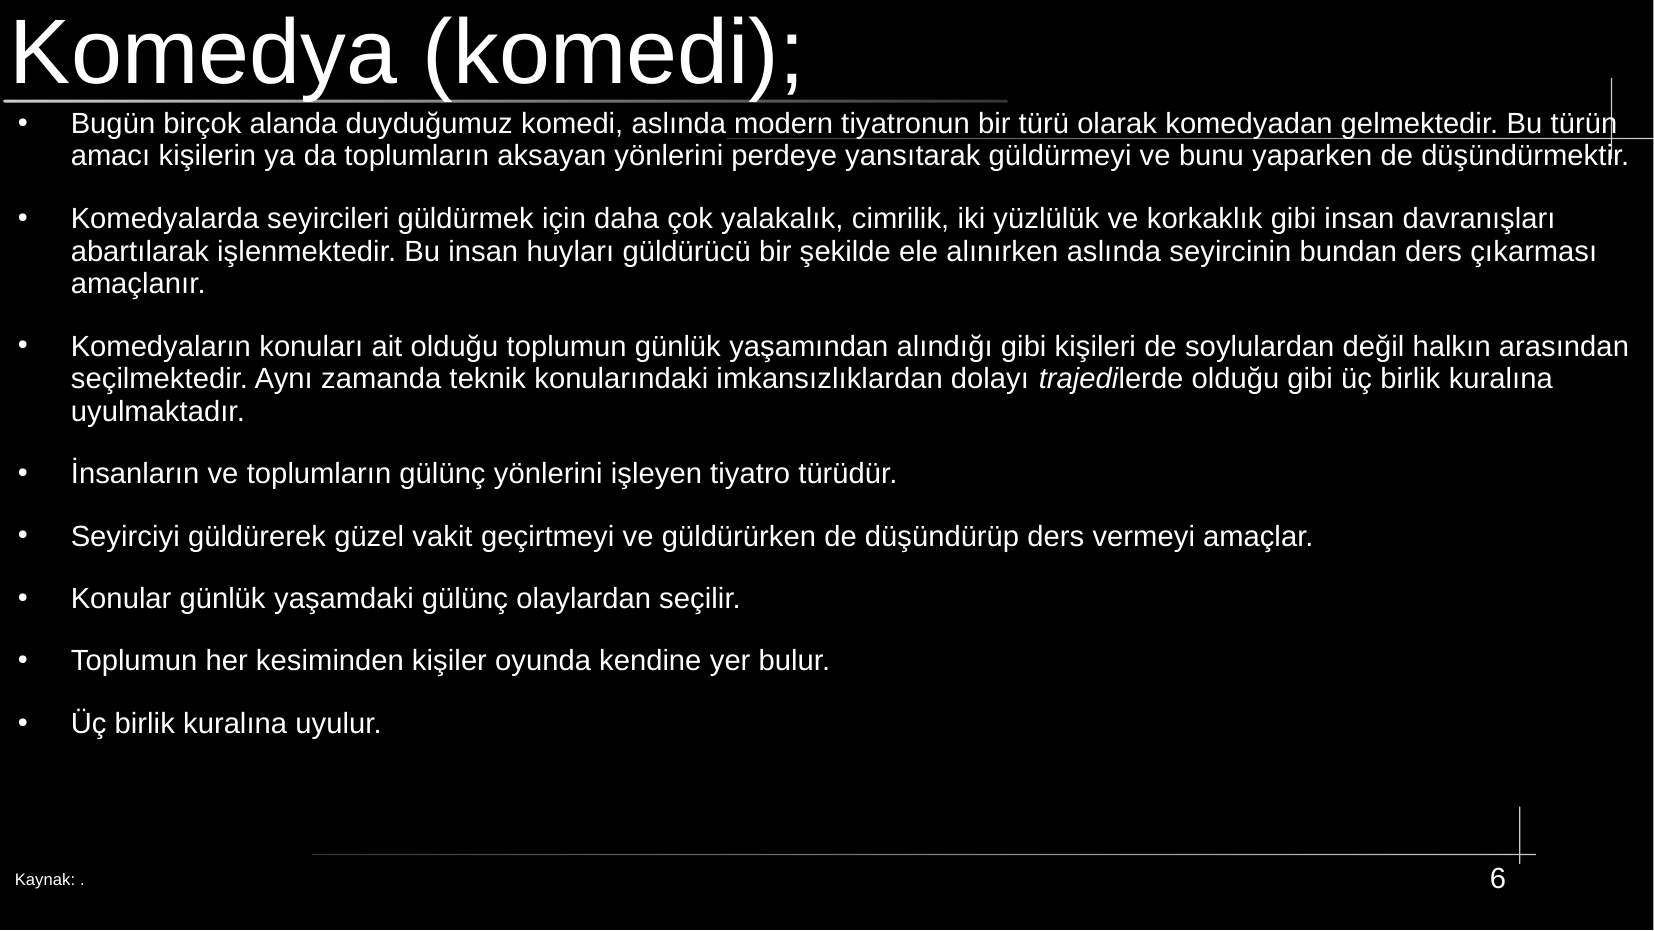

# Komedya (komedi);
Bugün birçok alanda duyduğumuz komedi, aslında modern tiyatronun bir türü olarak komedyadan gelmektedir. Bu türün amacı kişilerin ya da toplumların aksayan yönlerini perdeye yansıtarak güldürmeyi ve bunu yaparken de düşündürmektir.
Komedyalarda seyircileri güldürmek için daha çok yalakalık, cimrilik, iki yüzlülük ve korkaklık gibi insan davranışları abartılarak işlenmektedir. Bu insan huyları güldürücü bir şekilde ele alınırken aslında seyircinin bundan ders çıkarması amaçlanır.
Komedyaların konuları ait olduğu toplumun günlük yaşamından alındığı gibi kişileri de soylulardan değil halkın arasından seçilmektedir. Aynı zamanda teknik konularındaki imkansızlıklardan dolayı trajedilerde olduğu gibi üç birlik kuralına uyulmaktadır.
İnsanların ve toplumların gülünç yönlerini işleyen tiyatro türüdür.
Seyirciyi güldürerek güzel vakit geçirtmeyi ve güldürürken de düşündürüp ders vermeyi amaçlar.
Konular günlük yaşamdaki gülünç olaylardan seçilir.
Toplumun her kesiminden kişiler oyunda kendine yer bulur.
Üç birlik kuralına uyulur.
6
Kaynak: .